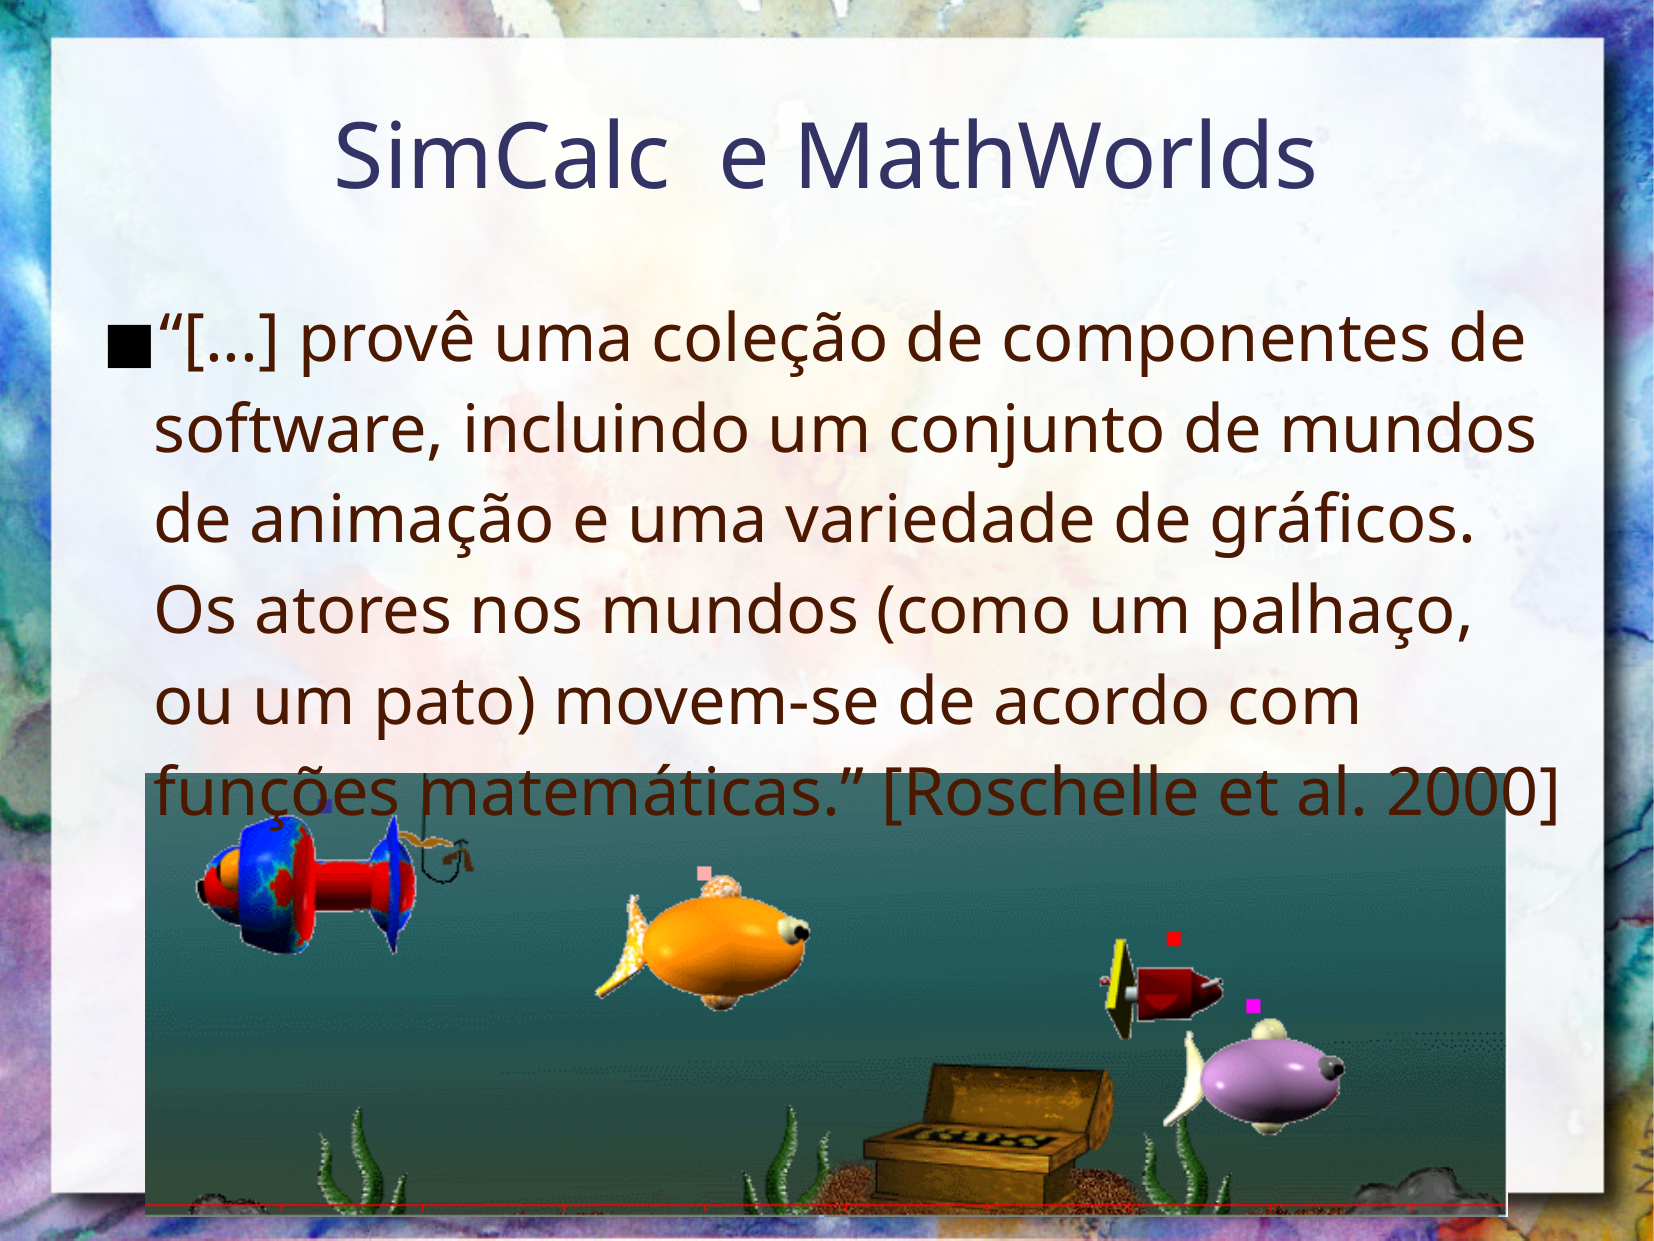

# SimCalc e MathWorlds
“[...] provê uma coleção de componentes de software, incluindo um conjunto de mundos de animação e uma variedade de gráficos. Os atores nos mundos (como um palhaço, ou um pato) movem-se de acordo com funções matemáticas.” [Roschelle et al. 2000]